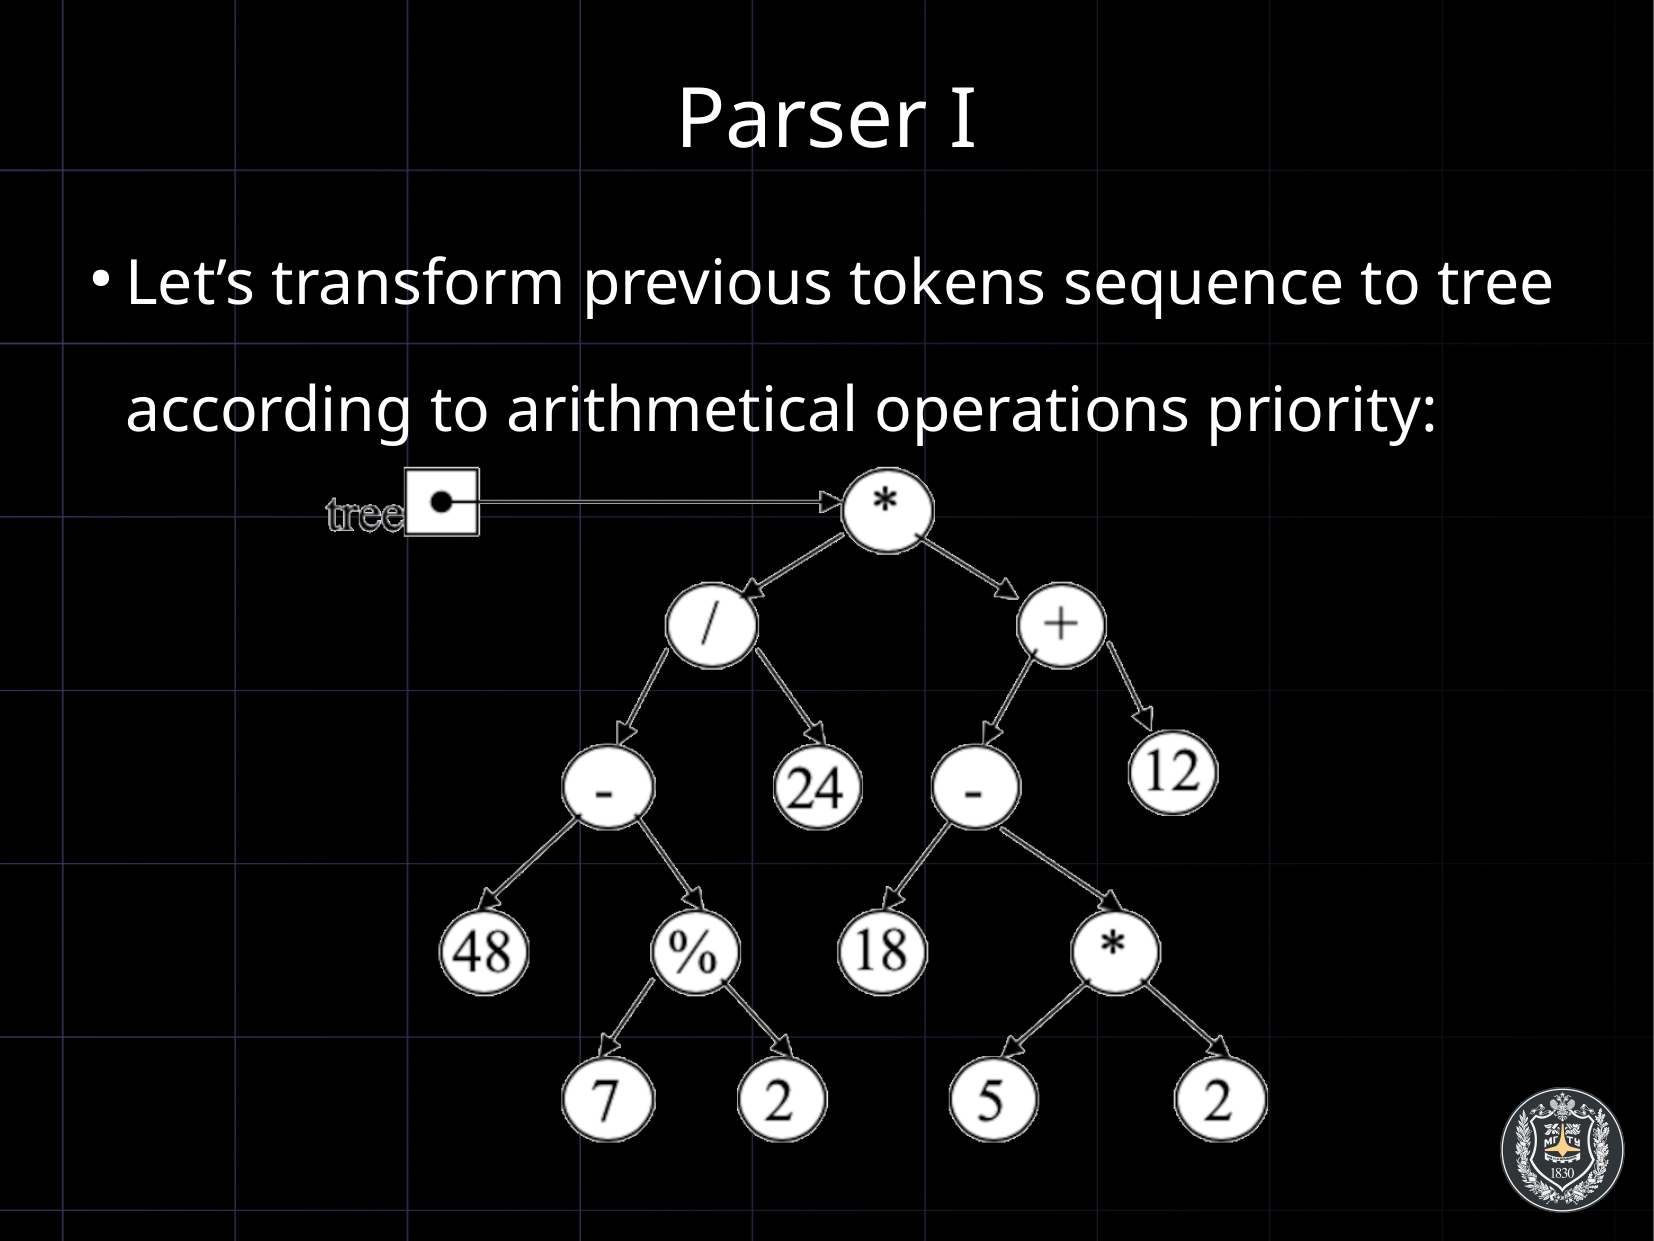

# Parser I
Let’s transform previous tokens sequence to tree according to arithmetical operations priority: